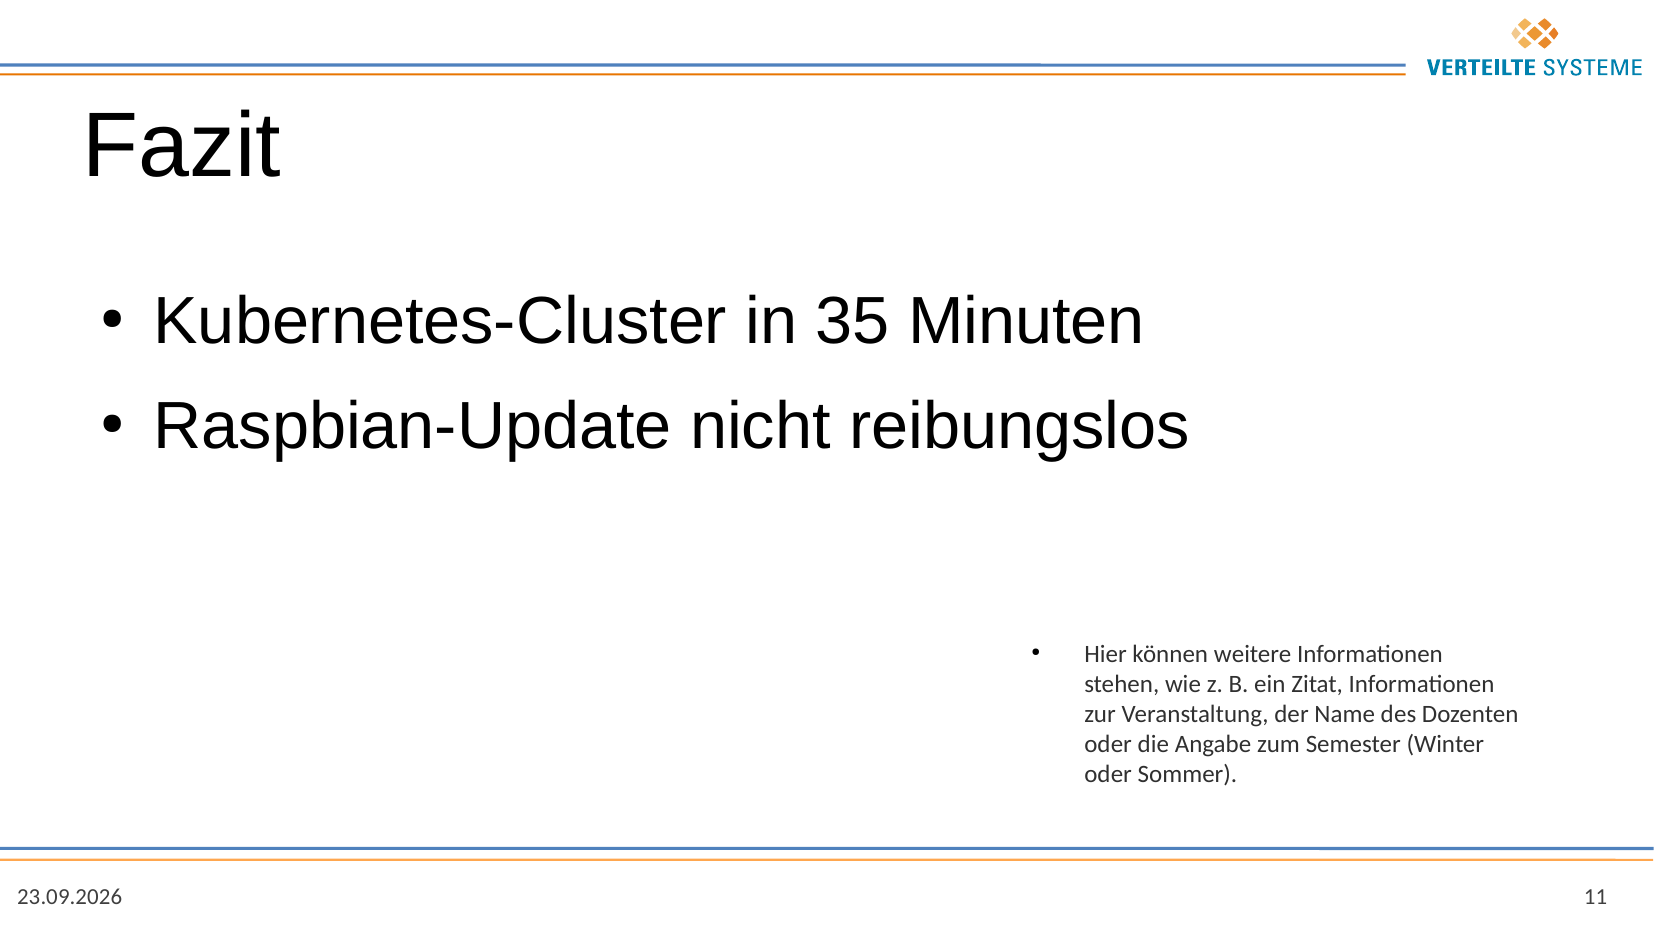

# Fazit
Kubernetes-Cluster in 35 Minuten
Raspbian-Update nicht reibungslos